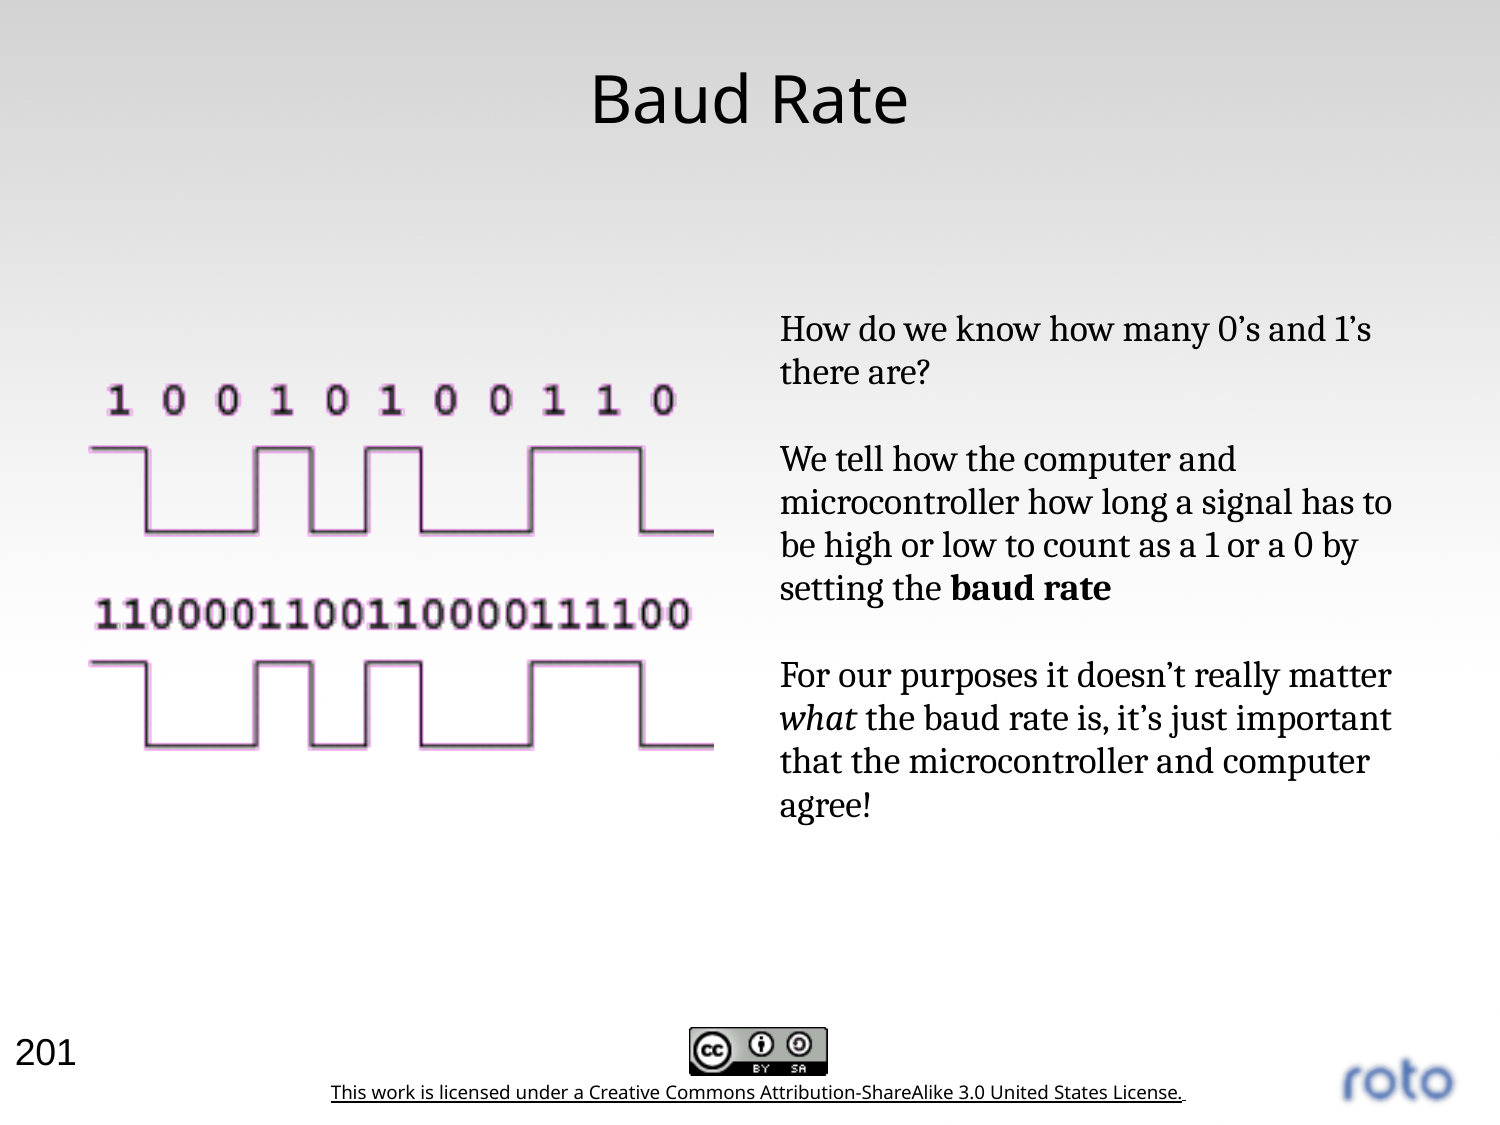

# Baud Rate
How do we know how many 0’s and 1’s there are?
We tell how the computer and microcontroller how long a signal has to be high or low to count as a 1 or a 0 by setting the baud rate
For our purposes it doesn’t really matter what the baud rate is, it’s just important that the microcontroller and computer agree!